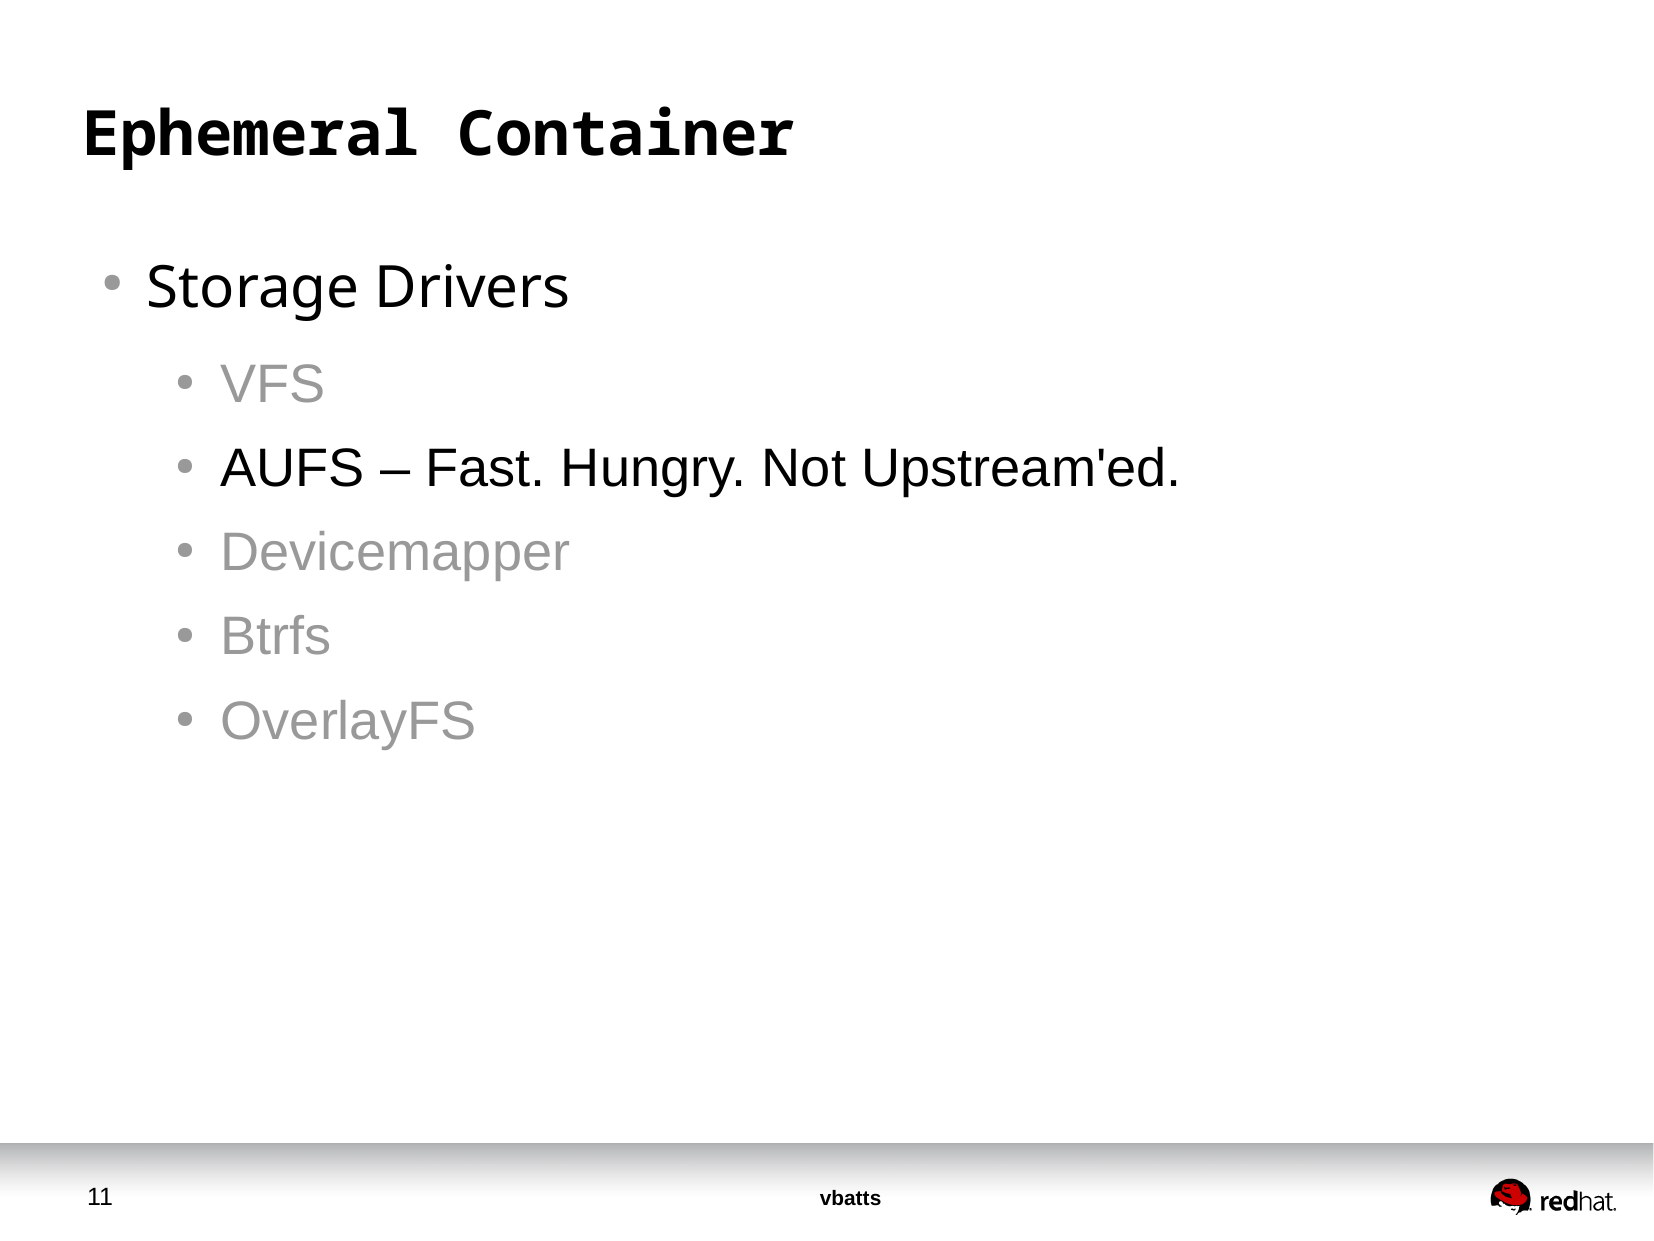

# Ephemeral Container
Storage Drivers
VFS
AUFS – Fast. Hungry. Not Upstream'ed.
Devicemapper
Btrfs
OverlayFS